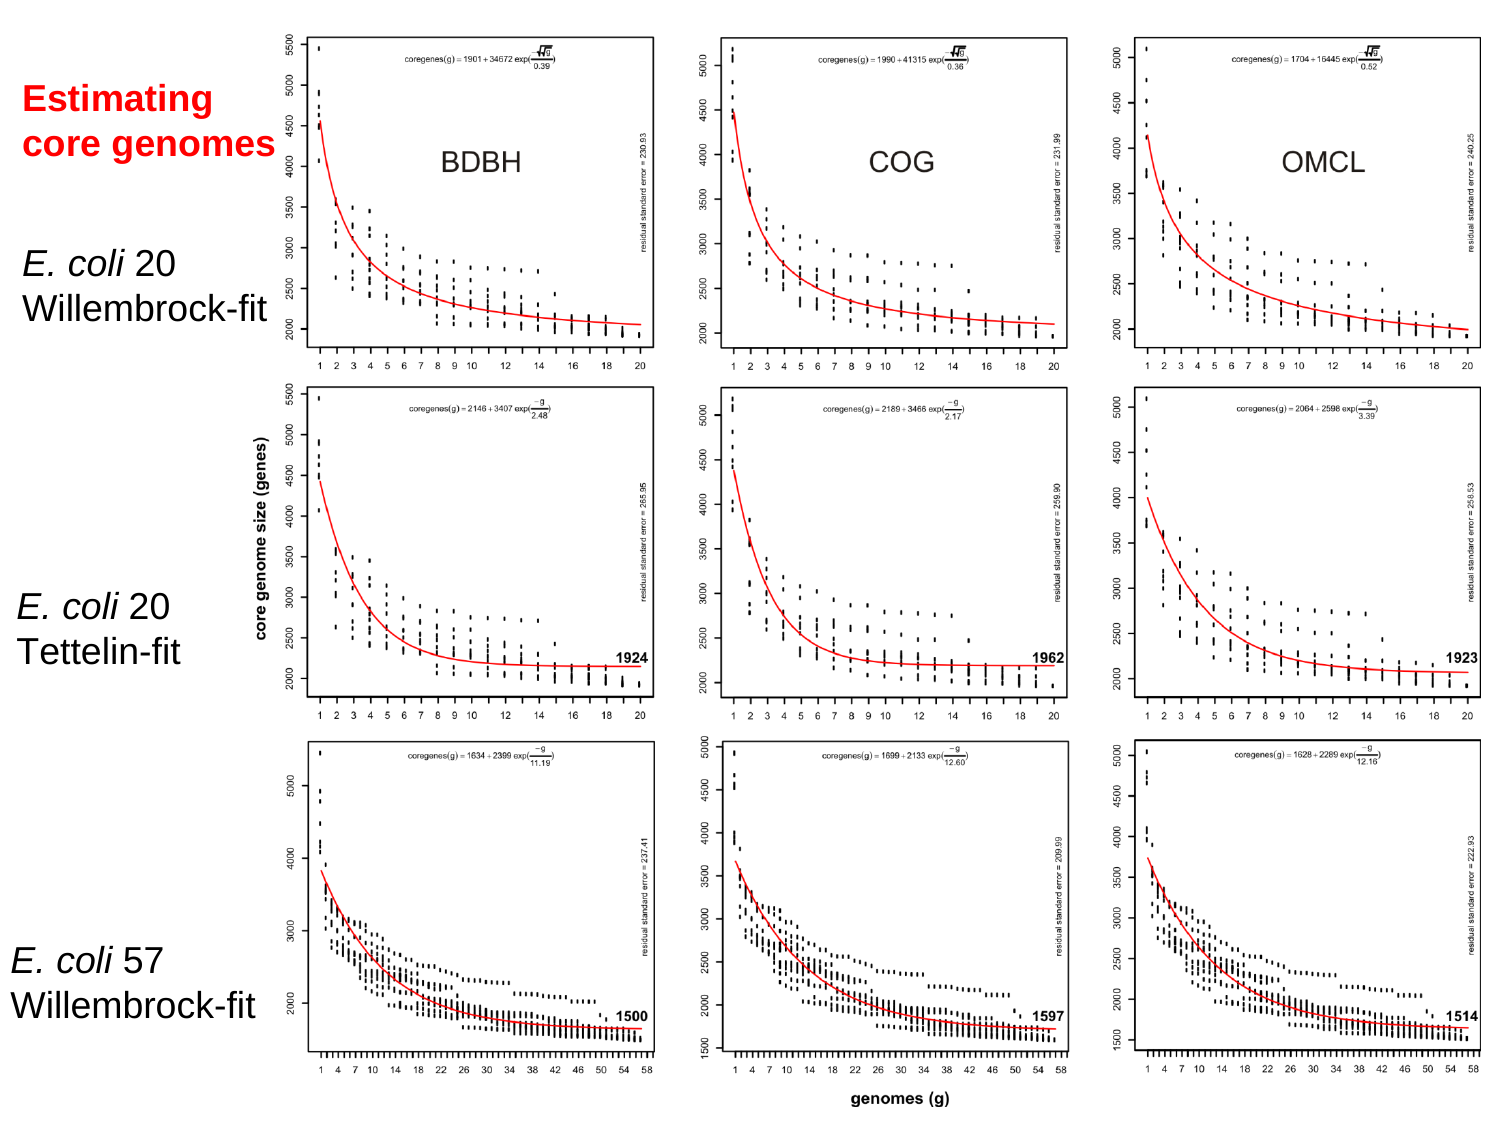

Estimating
core genomes
E. coli 20
Willembrock-fit
E. coli 20
Tettelin-fit
E. coli 57
Willembrock-fit